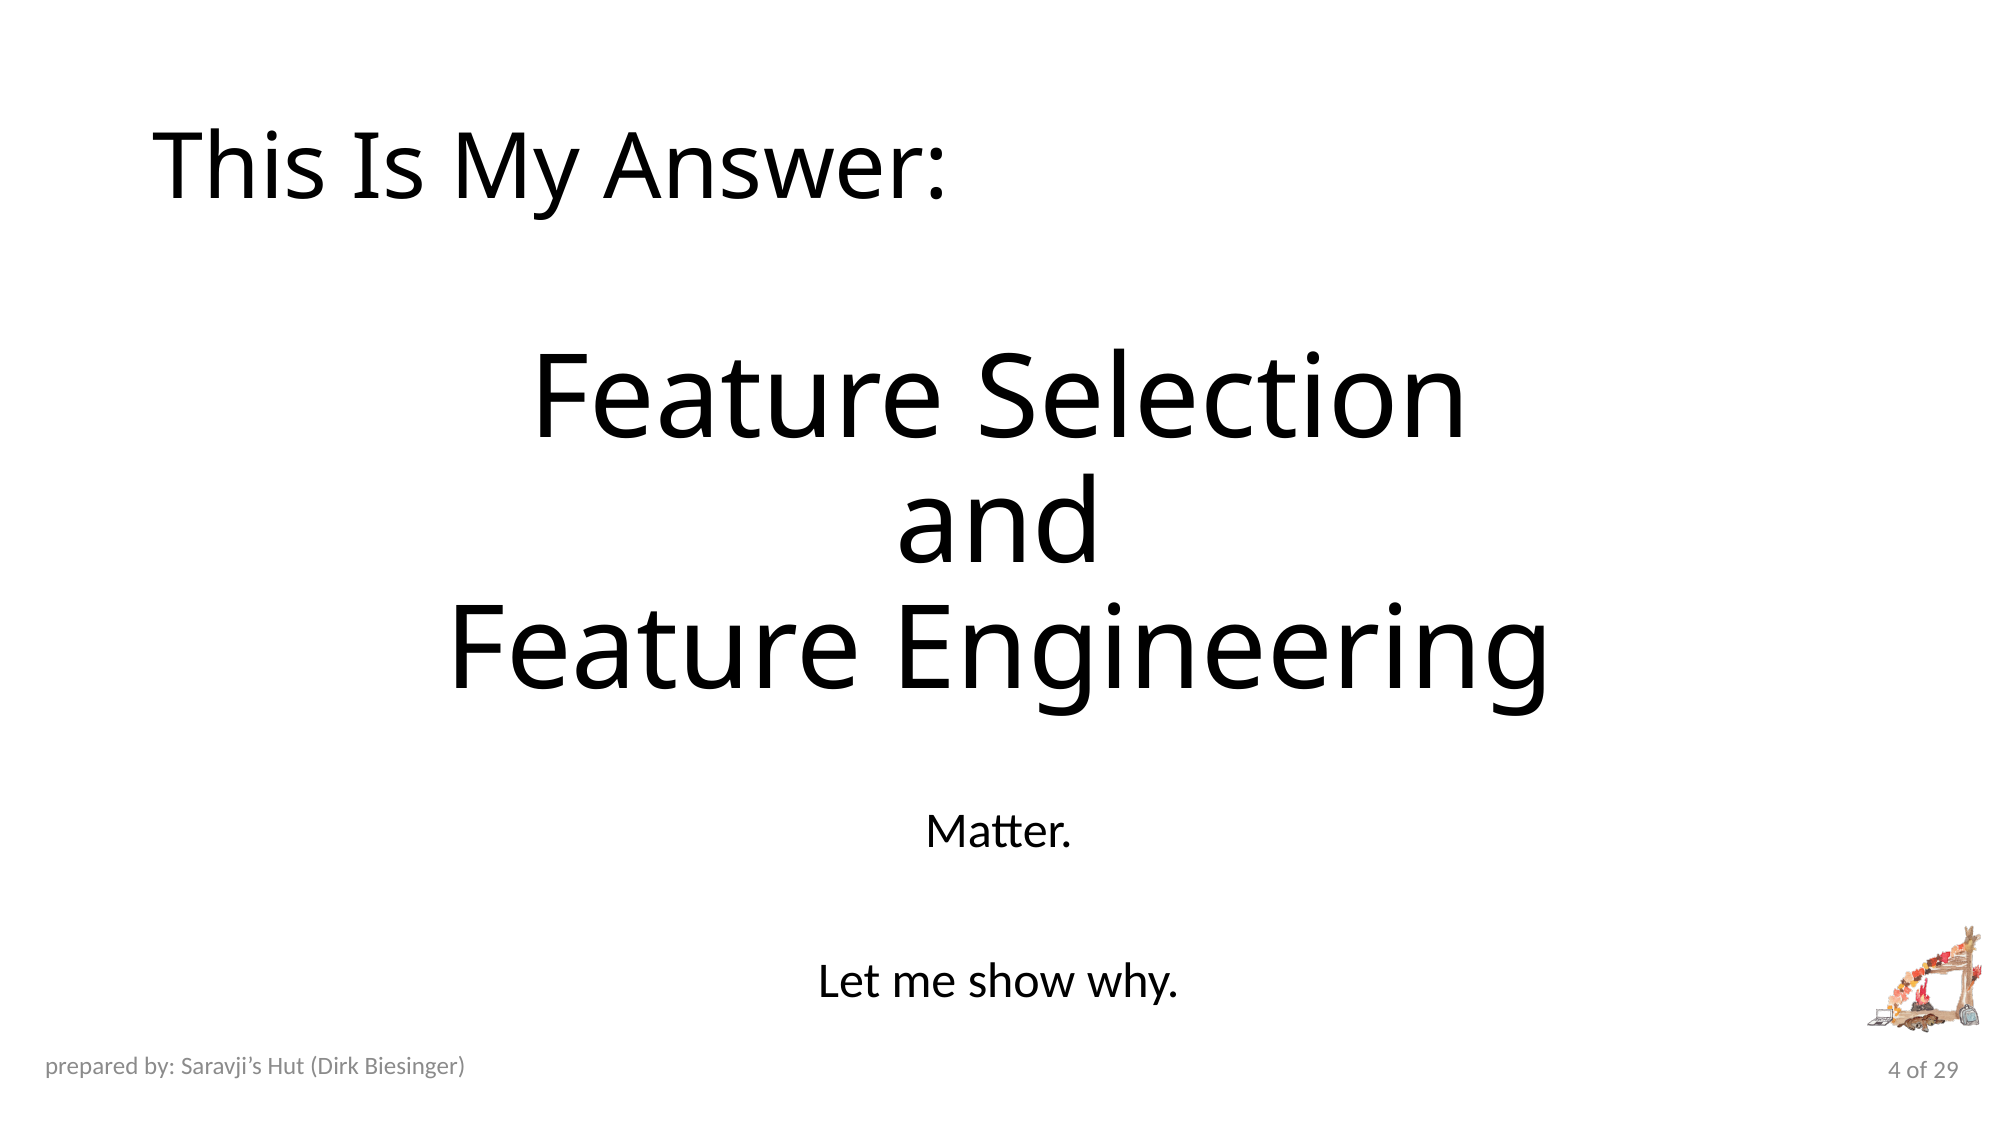

# This Is My Answer:
Feature Selection
and
Feature Engineering
Matter.
Let me show why.
prepared by: Saravji's Hut - Dirk Biesinger
4